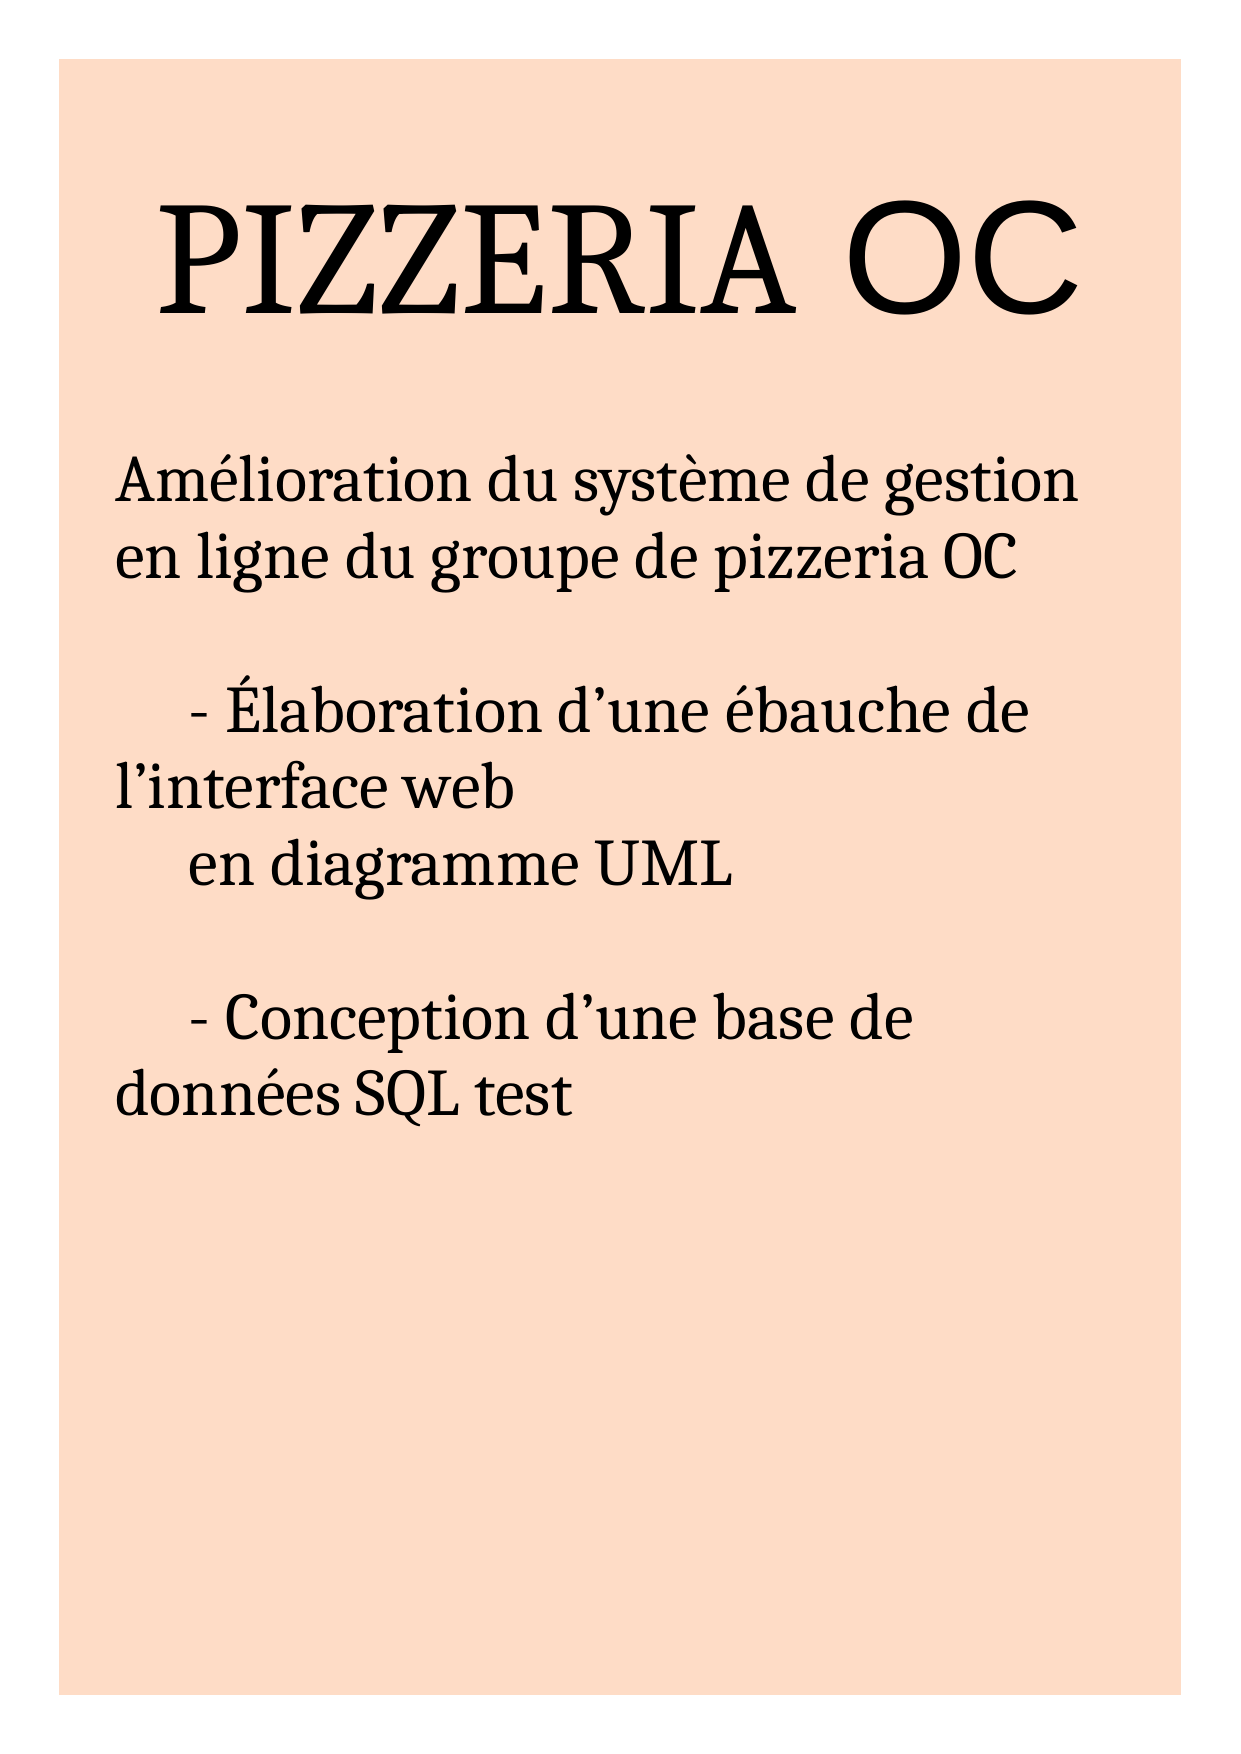

# PIZZERIA OC
Amélioration du système de gestion en ligne du groupe de pizzeria OC
	- Élaboration d’une ébauche de l’interface web
	en diagramme UML
	- Conception d’une base de données SQL test